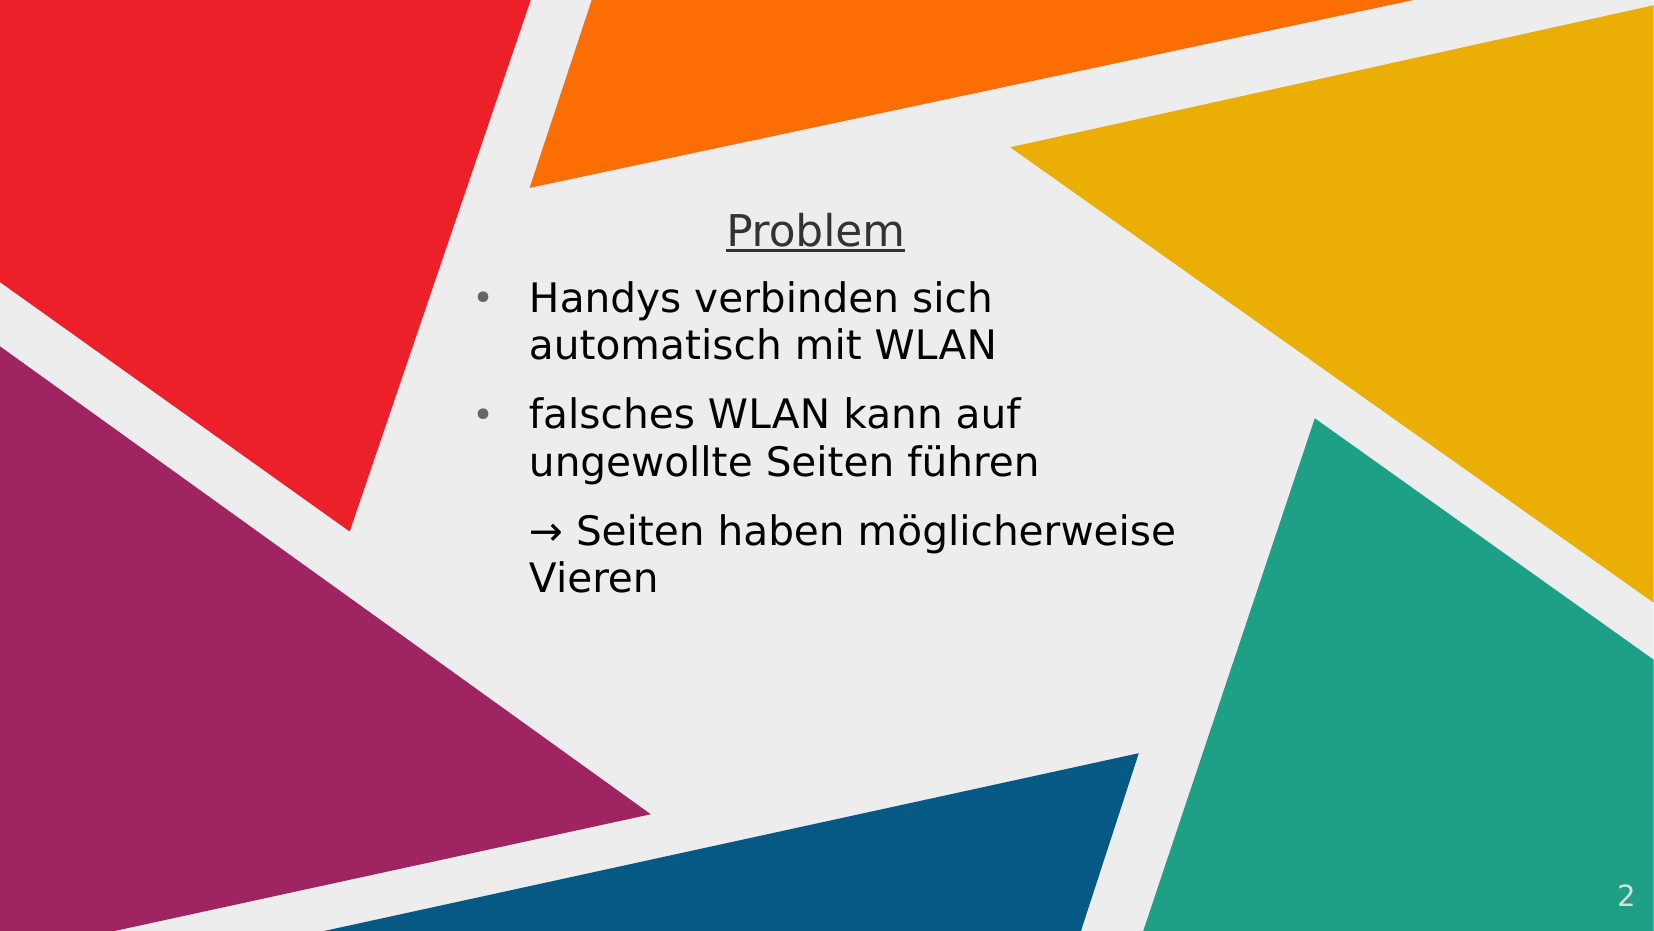

# Problem
Handys verbinden sich automatisch mit WLAN
falsches WLAN kann auf ungewollte Seiten führen
→ Seiten haben möglicherweise Vieren
2